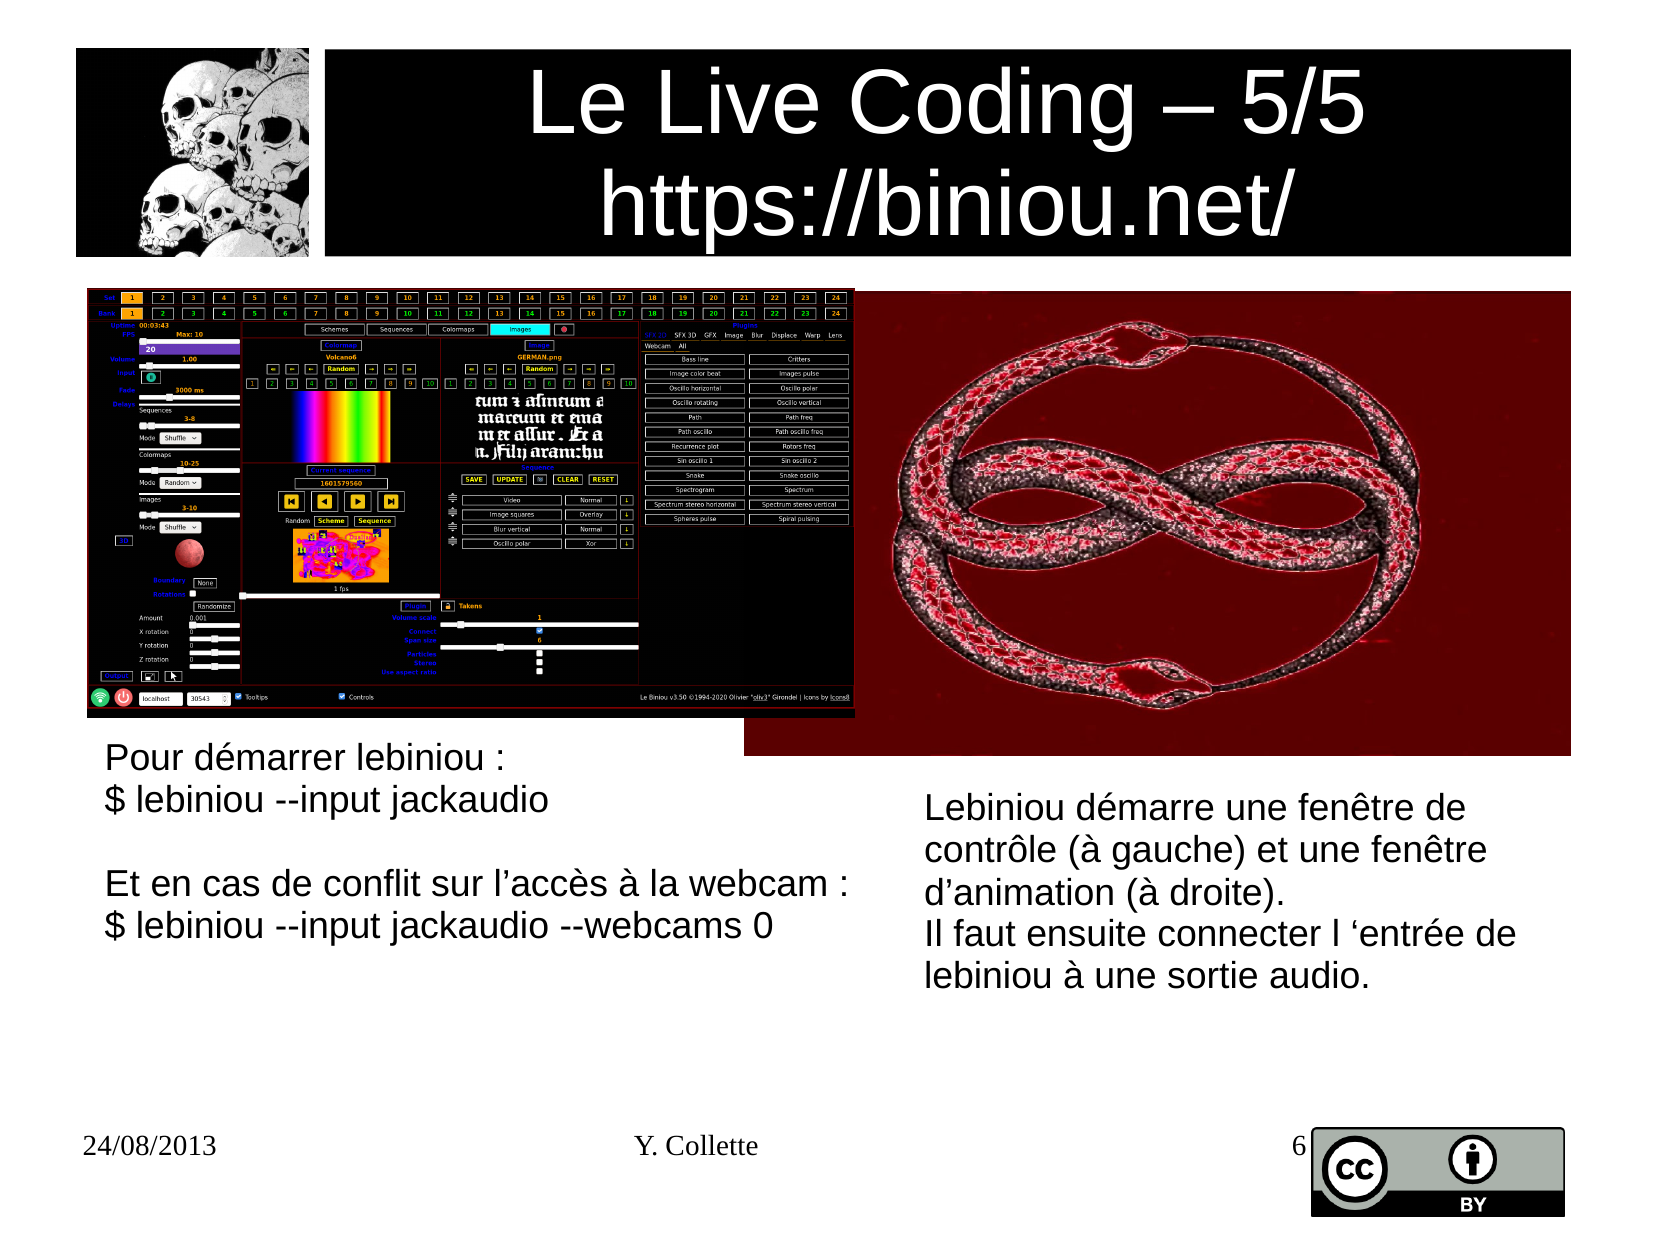

# Le Live Coding – 5/5 https://biniou.net/
Pour démarrer lebiniou :
$ lebiniou --input jackaudio
Et en cas de conflit sur l’accès à la webcam :
$ lebiniou --input jackaudio --webcams 0
Lebiniou démarre une fenêtre de contrôle (à gauche) et une fenêtre d’animation (à droite).
Il faut ensuite connecter l ‘entrée de lebiniou à une sortie audio.
Y. Collette
6